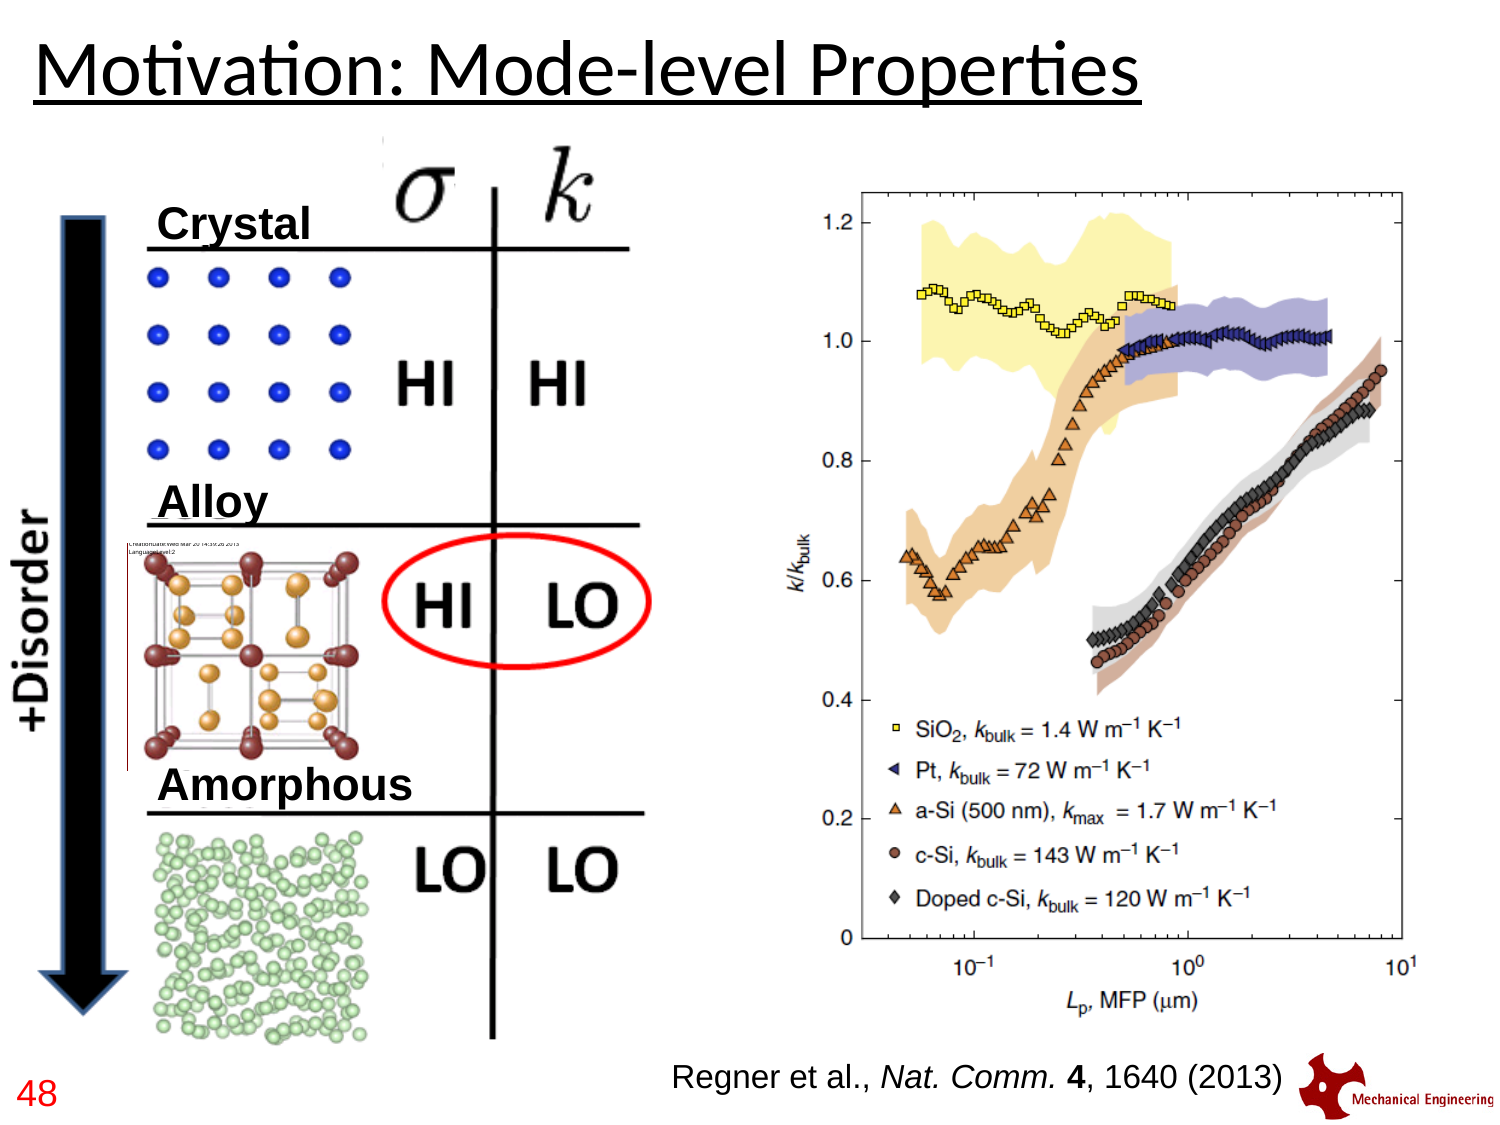

# Motivation: Mode-level Properties
Crystal
Alloy
Amorphous
Regner et al., Nat. Comm. 4, 1640 (2013)